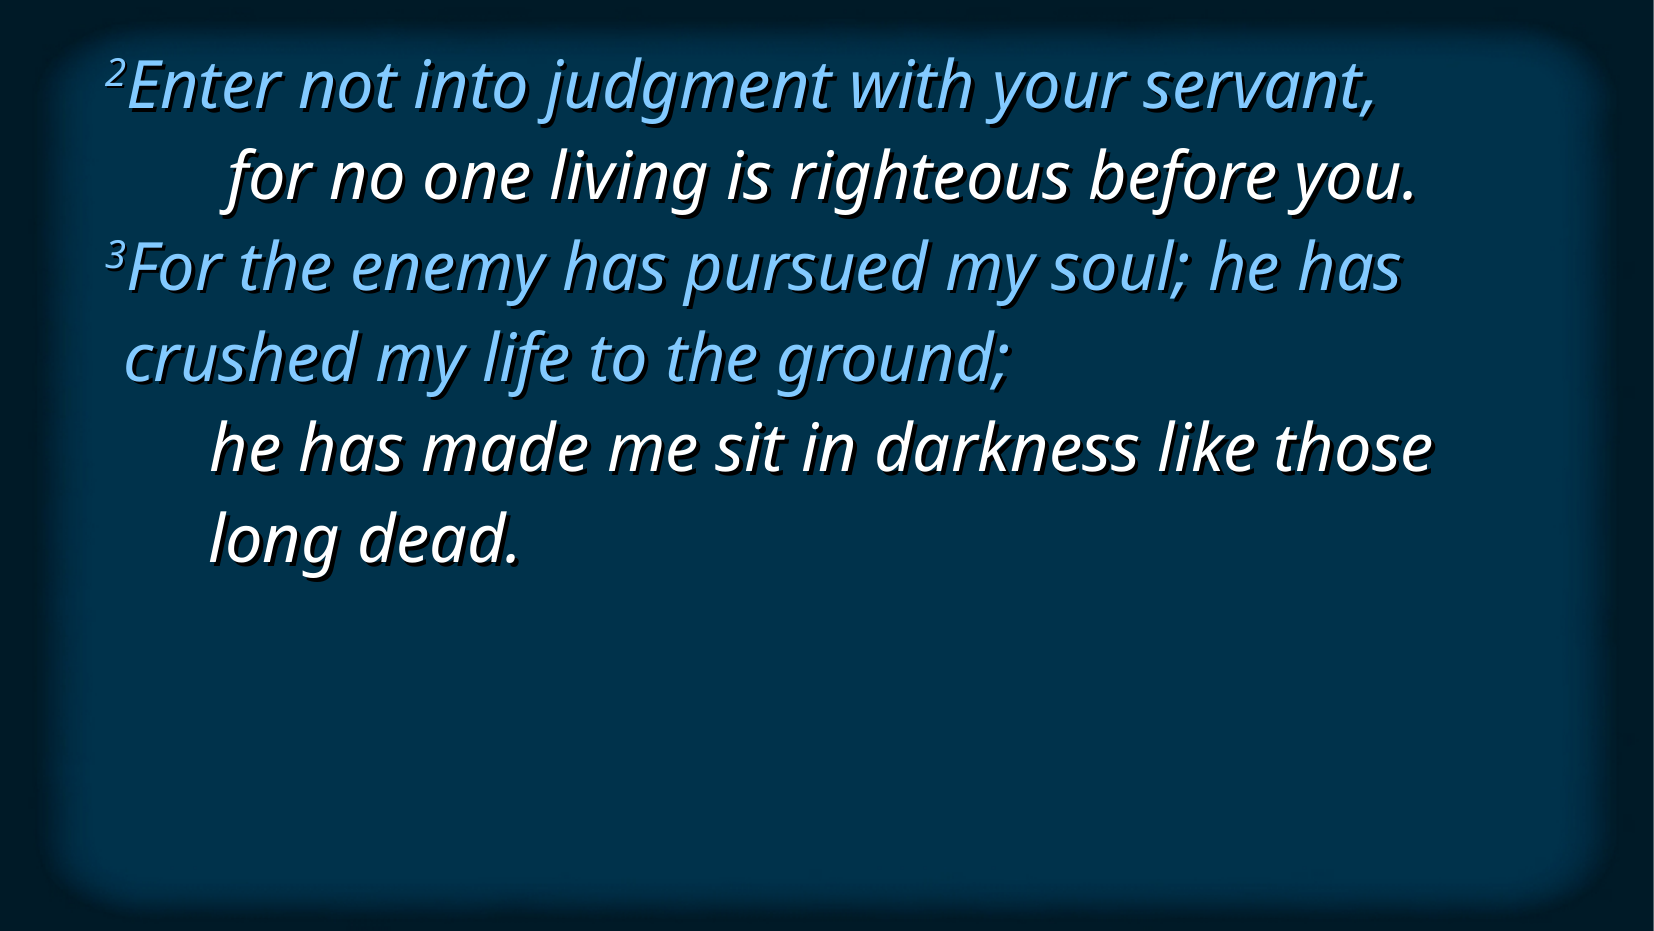

2Enter not into judgment with your servant,
 for no one living is righteous before you.
3For the enemy has pursued my soul; he has crushed my life to the ground;
 he has made me sit in darkness like those
 long dead.